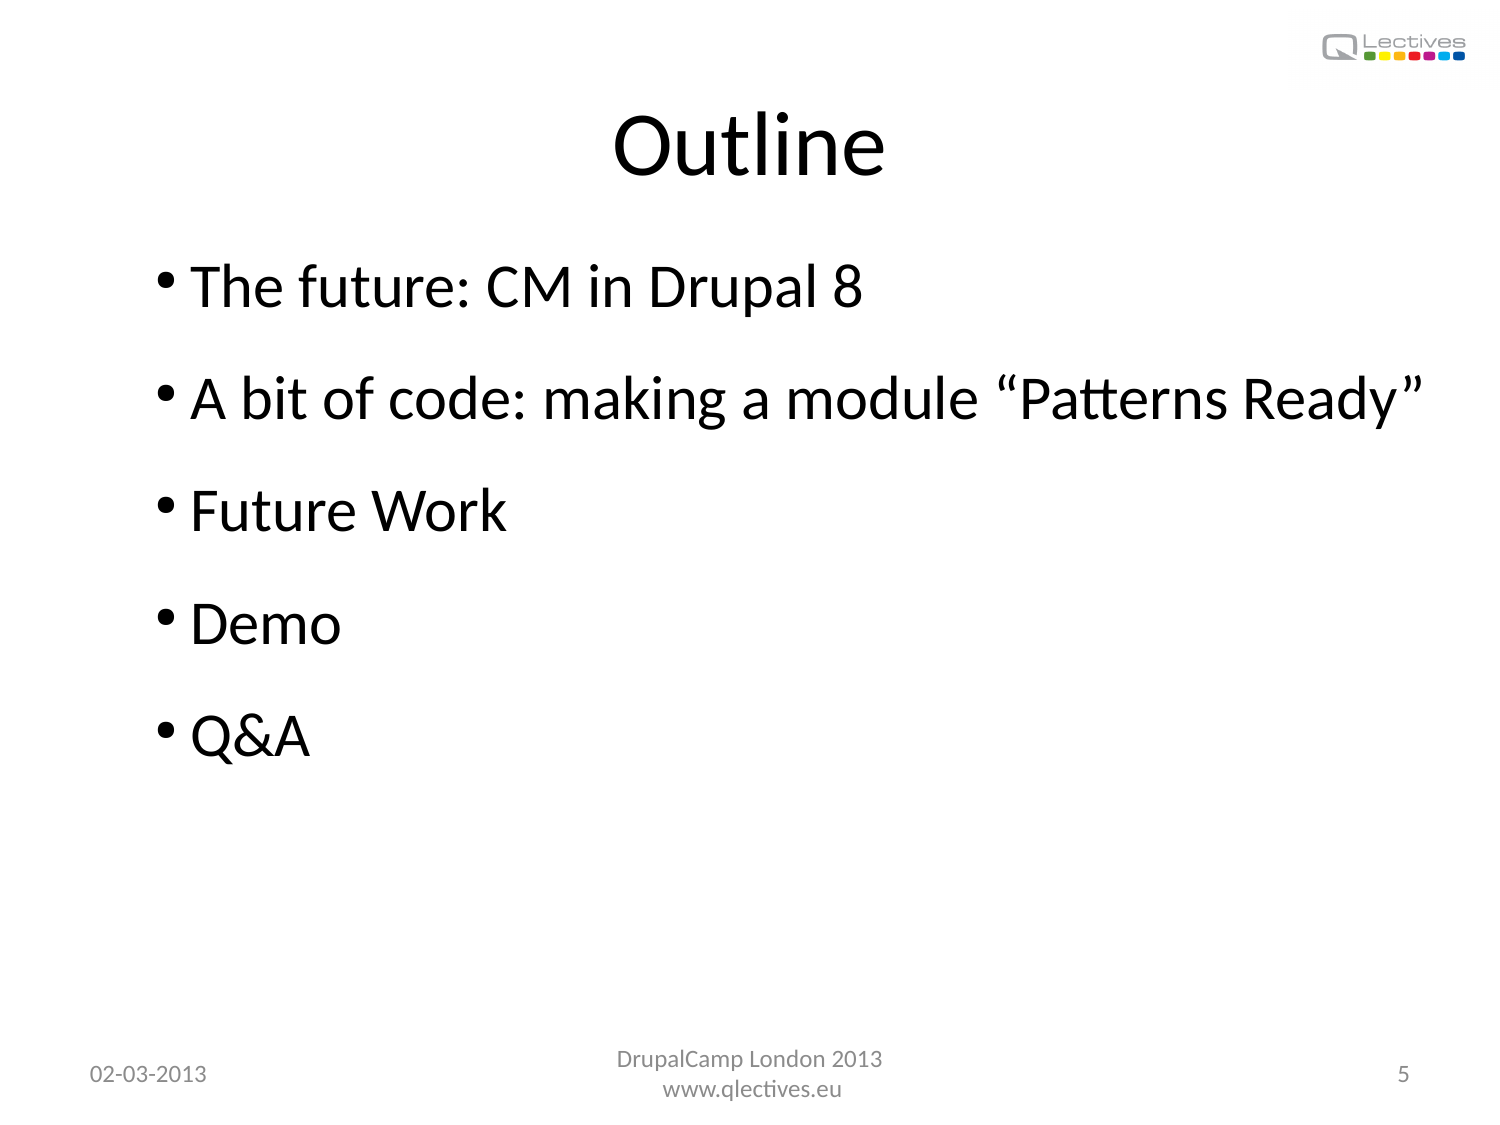

Outline
The future: CM in Drupal 8
A bit of code: making a module “Patterns Ready”
Future Work
Demo
Q&A
02-03-2013
DrupalCamp London 2013
 www.qlectives.eu